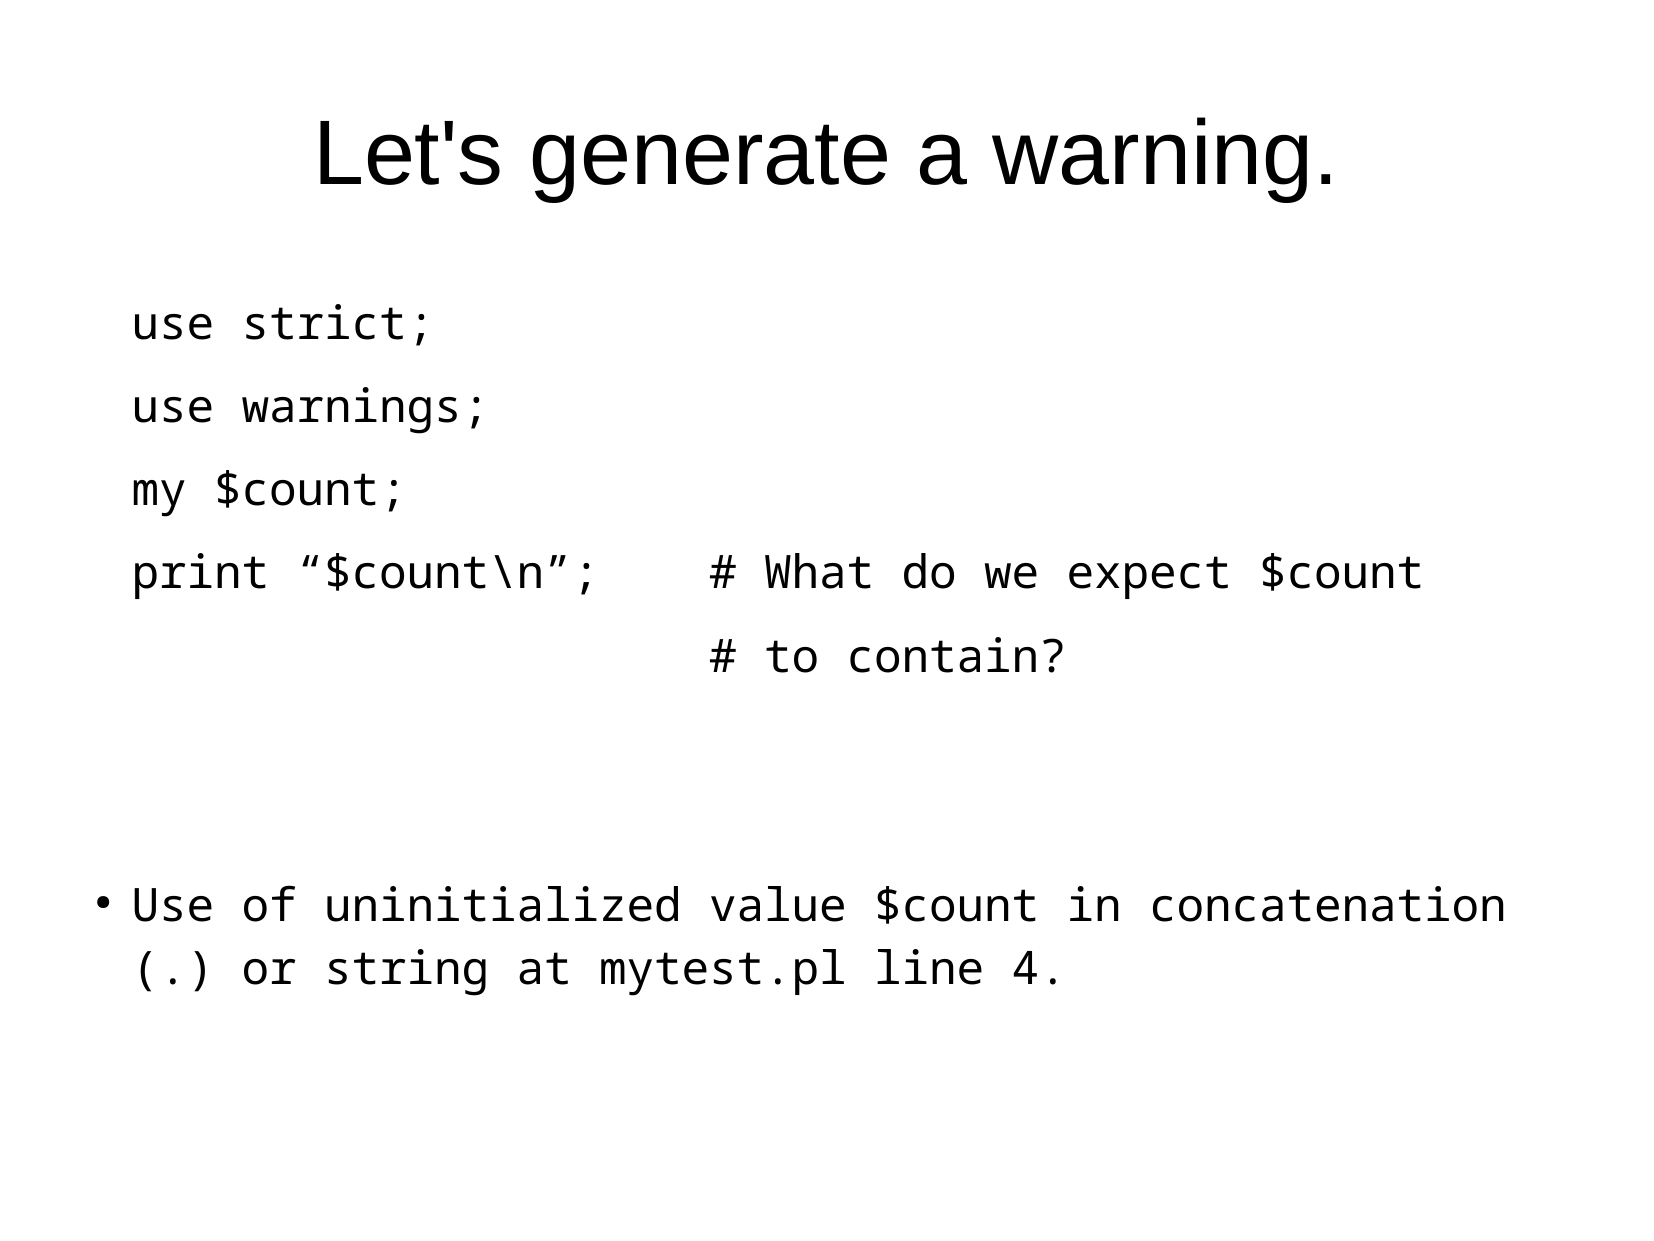

# Let's generate a warning.
use strict;
use warnings;
my $count;
print “$count\n”; # What do we expect $count
 # to contain?
Use of uninitialized value $count in concatenation (.) or string at mytest.pl line 4.